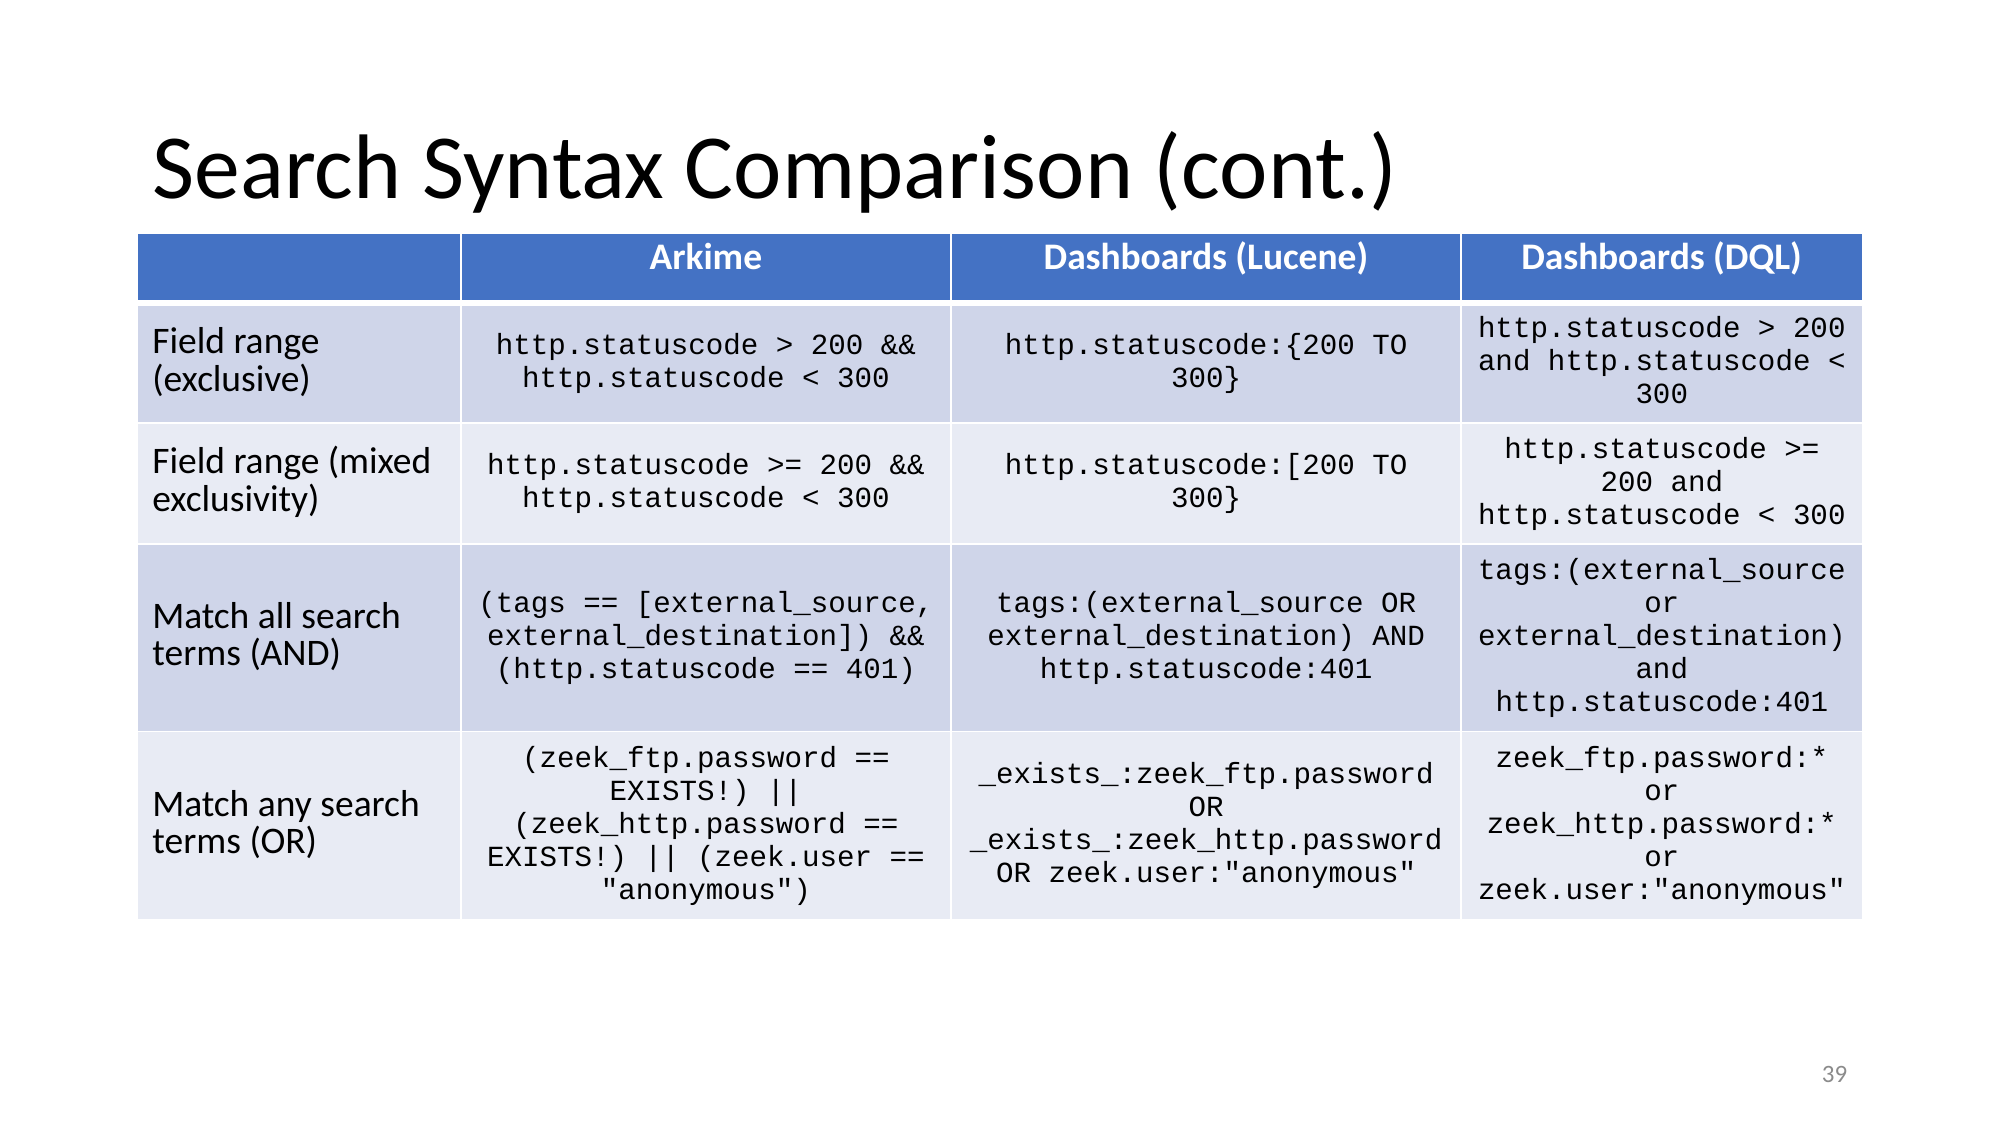

# Search Syntax Comparison (cont.)
| | Arkime | Dashboards (Lucene) | Dashboards (DQL) |
| --- | --- | --- | --- |
| Field range (exclusive) | http.statuscode > 200 && http.statuscode < 300 | http.statuscode:{200 TO 300} | http.statuscode > 200 and http.statuscode < 300 |
| Field range (mixed exclusivity) | http.statuscode >= 200 && http.statuscode < 300 | http.statuscode:[200 TO 300} | http.statuscode >= 200 and http.statuscode < 300 |
| Match all search terms (AND) | (tags == [external\_source, external\_destination]) && (http.statuscode == 401) | tags:(external\_source OR external\_destination) AND http.statuscode:401 | tags:(external\_source or external\_destination) and http.statuscode:401 |
| Match any search terms (OR) | (zeek\_ftp.password == EXISTS!) || (zeek\_http.password == EXISTS!) || (zeek.user == "anonymous") | \_exists\_:zeek\_ftp.password OR \_exists\_:zeek\_http.password OR zeek.user:"anonymous" | zeek\_ftp.password:\* or zeek\_http.password:\* or zeek.user:"anonymous" |